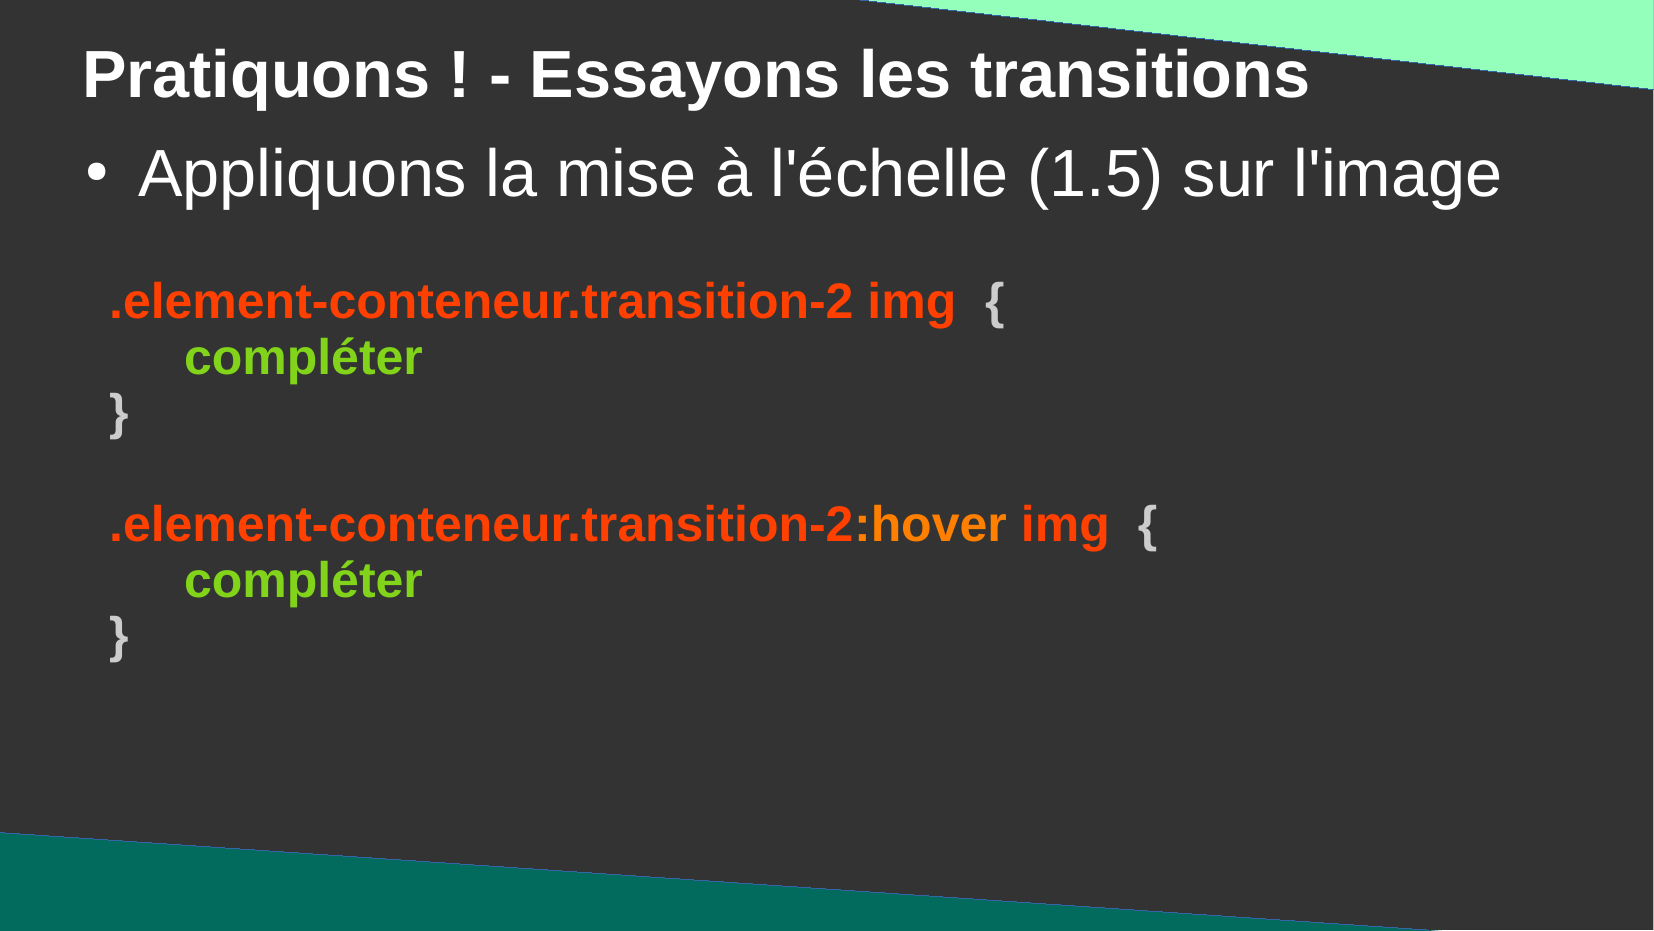

# Pratiquons ! - Essayons les transitions
Appliquons la mise à l'échelle (1.5) sur l'image
.element-conteneur.transition-2 img {
	compléter
}
.element-conteneur.transition-2:hover img {
	compléter
}